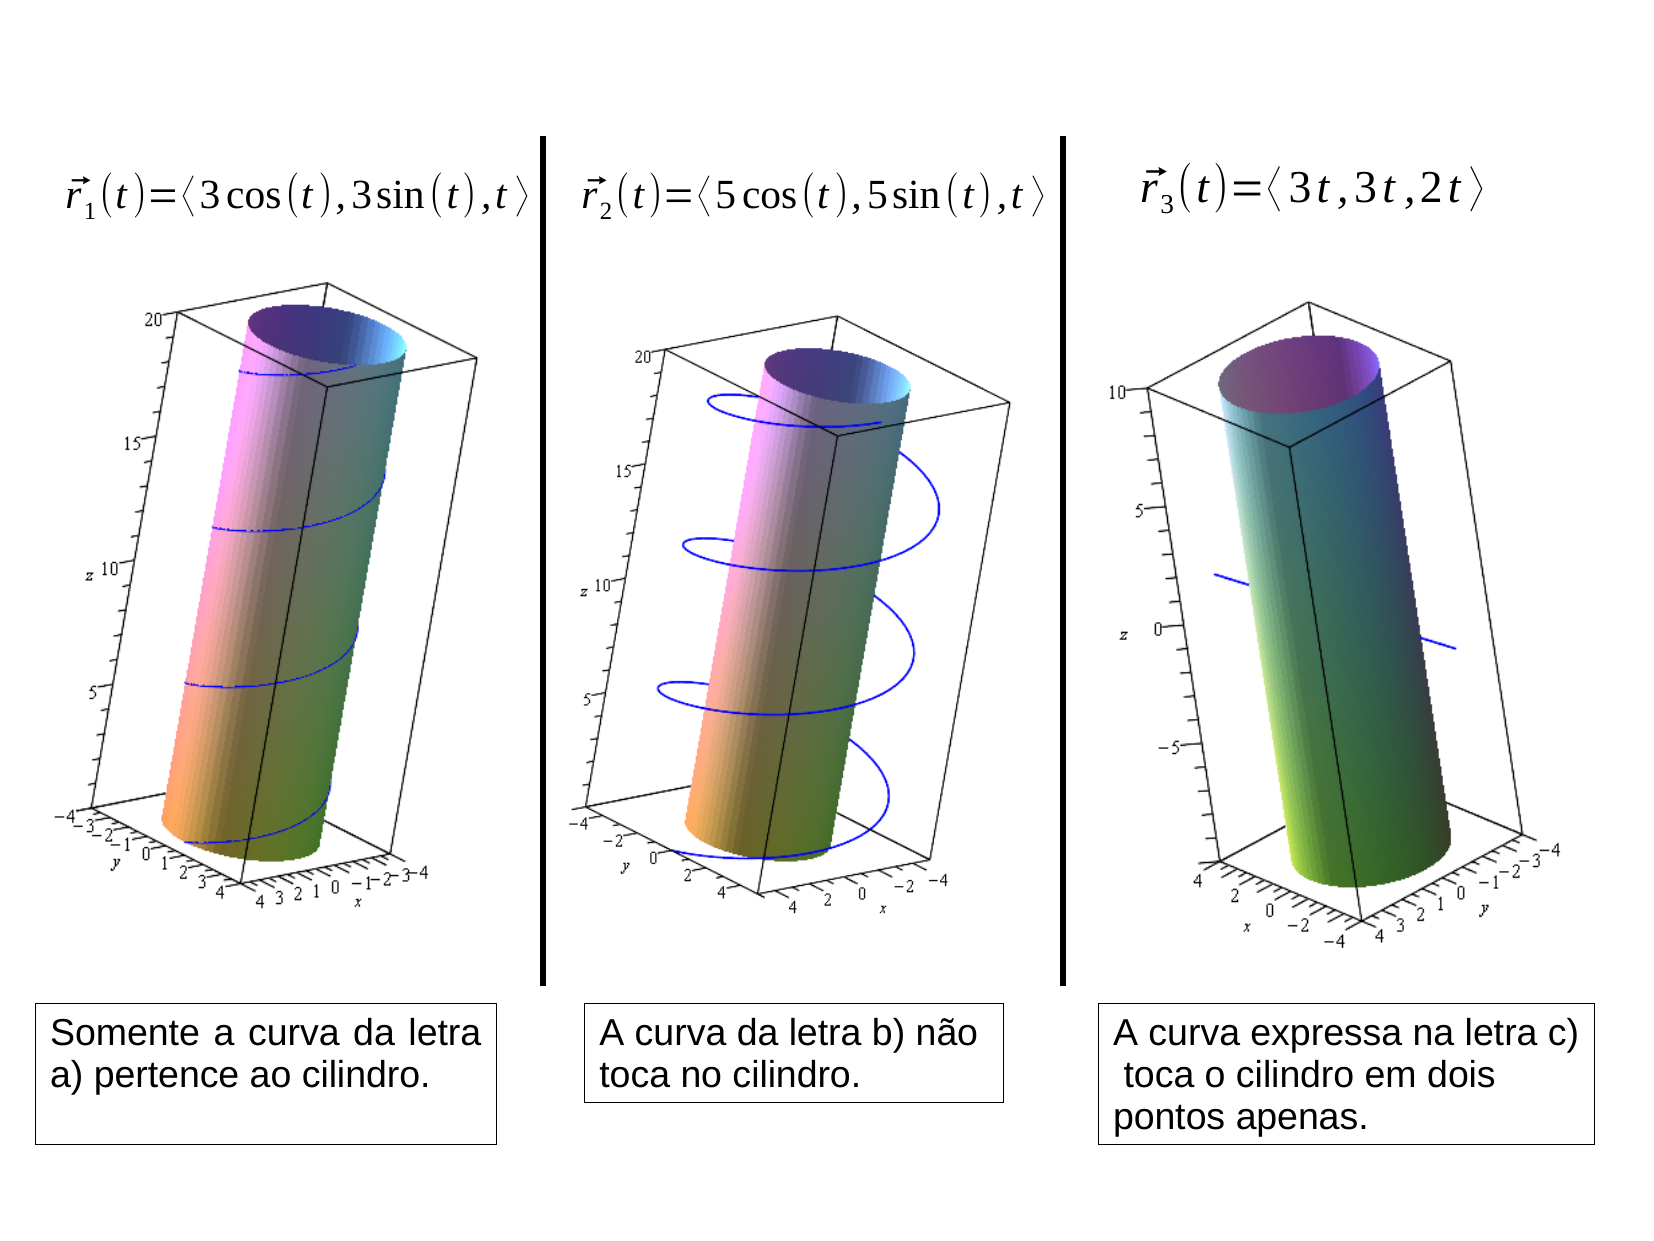

Somente a curva da letra a) pertence ao cilindro.
A curva da letra b) não toca no cilindro.
A curva expressa na letra c) toca o cilindro em dois pontos apenas.